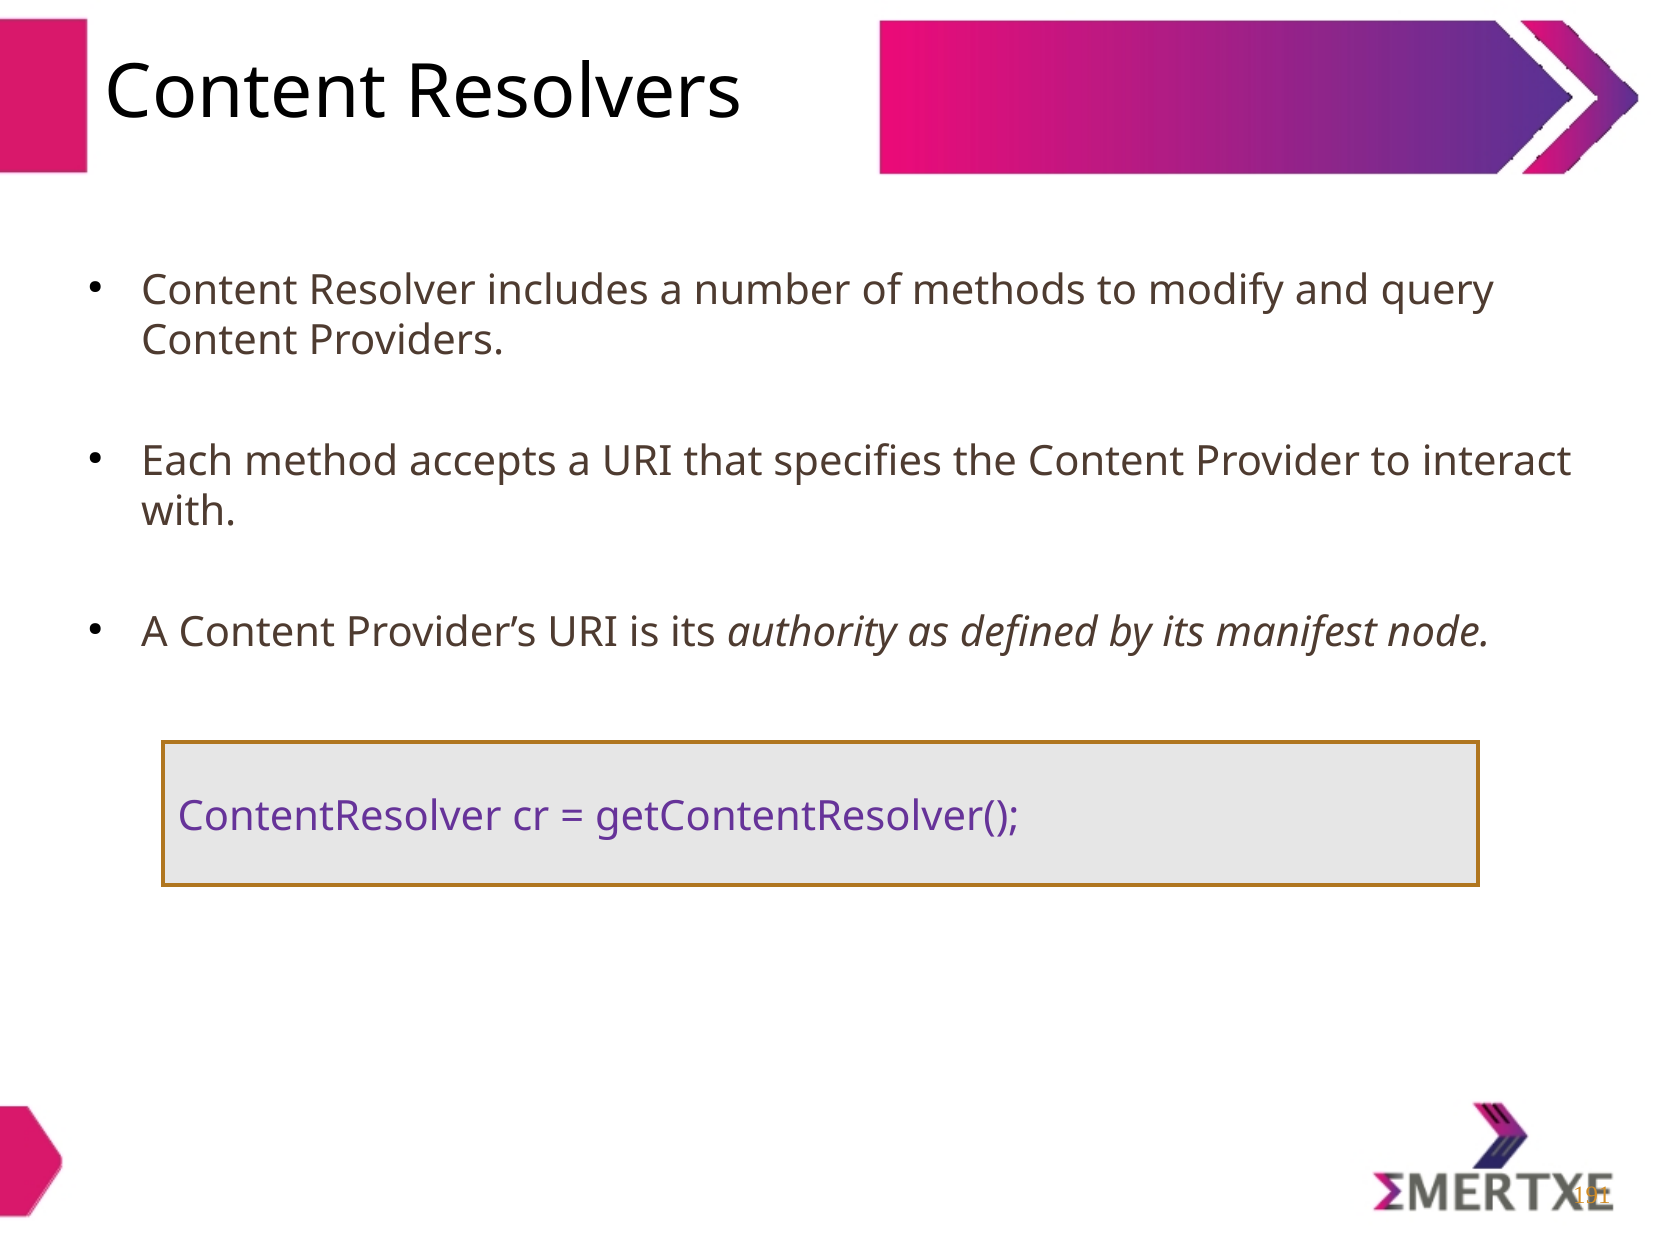

Content Resolvers
# Content Resolver includes a number of methods to modify and query Content Providers.
Each method accepts a URI that specifies the Content Provider to interact with.
A Content Provider’s URI is its authority as defined by its manifest node.
ContentResolver cr = getContentResolver();